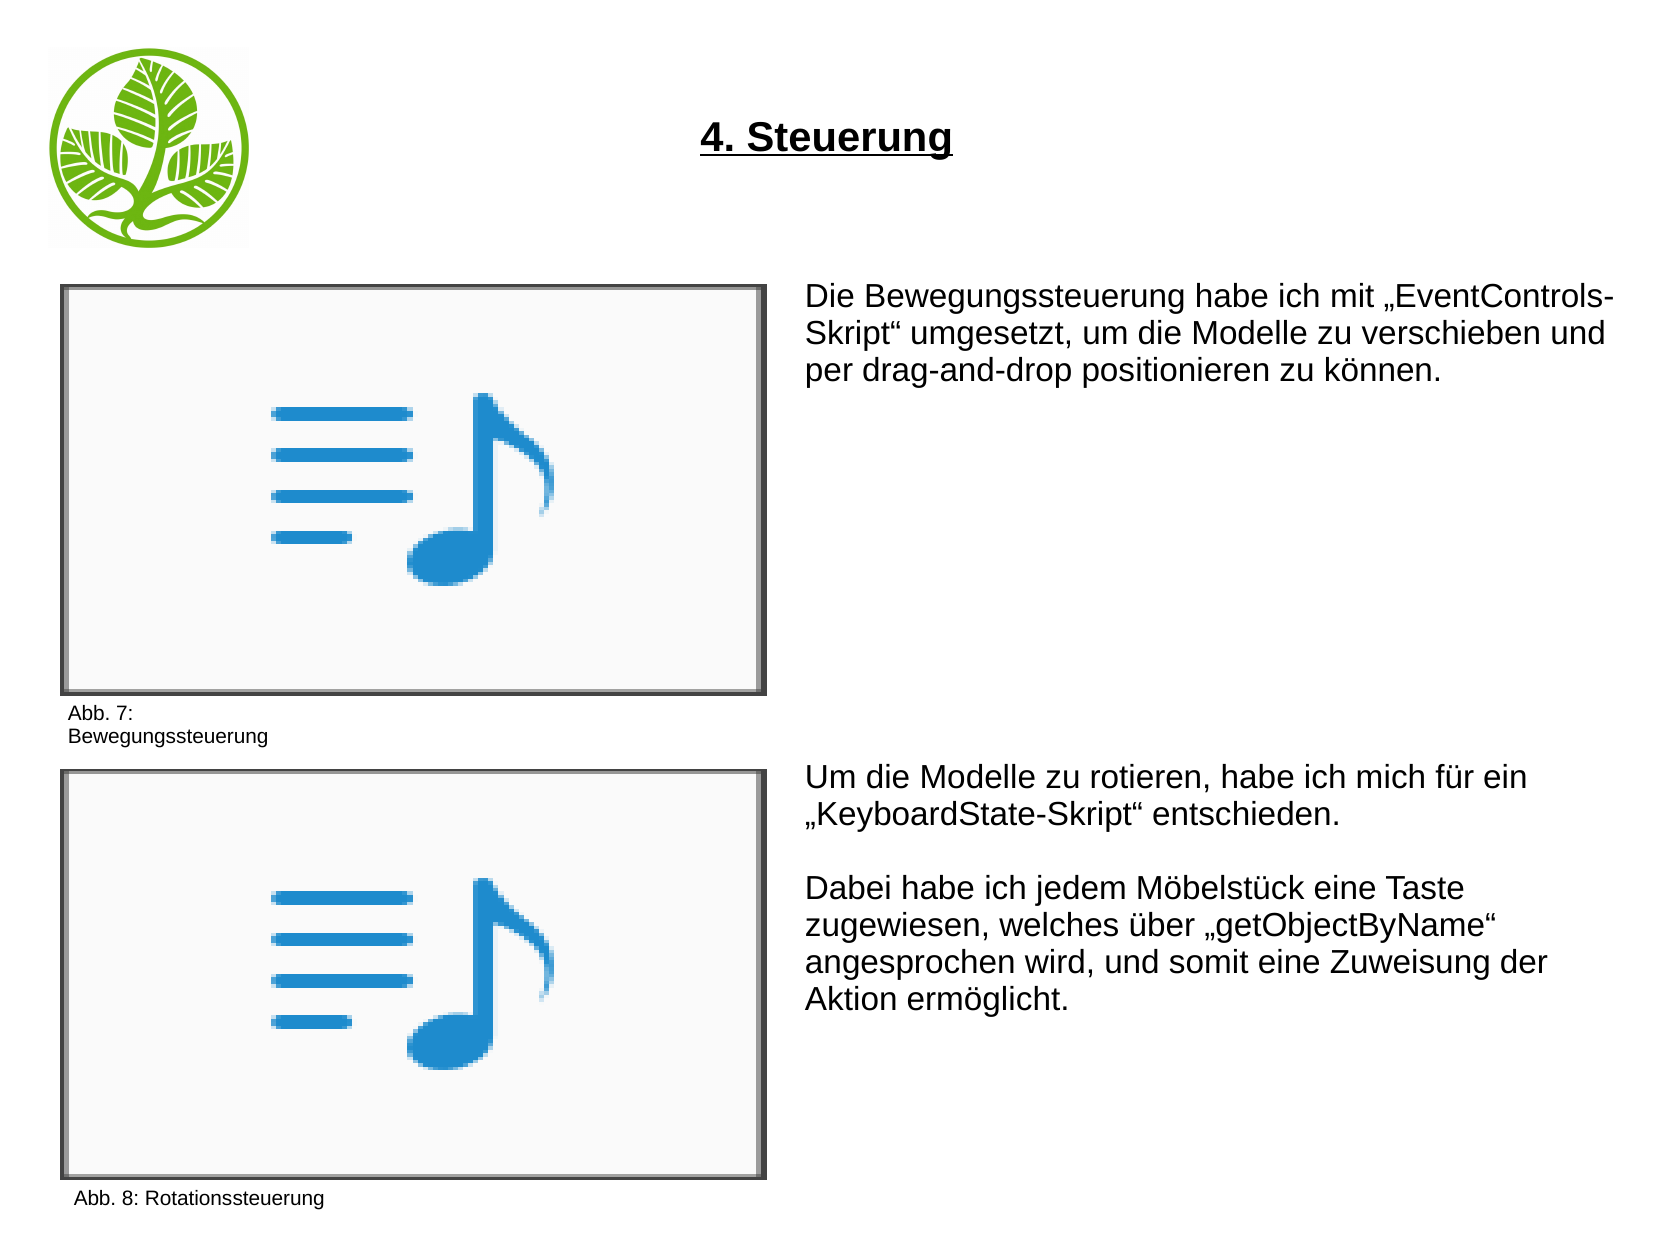

4. Steuerung
Die Bewegungssteuerung habe ich mit „EventControls-Skript“ umgesetzt, um die Modelle zu verschieben und per drag-and-drop positionieren zu können.
Um die Modelle zu rotieren, habe ich mich für ein „KeyboardState-Skript“ entschieden.
Dabei habe ich jedem Möbelstück eine Taste zugewiesen, welches über „getObjectByName“ angesprochen wird, und somit eine Zuweisung der Aktion ermöglicht.
Abb. 7: Bewegungssteuerung
Abb. 8: Rotationssteuerung